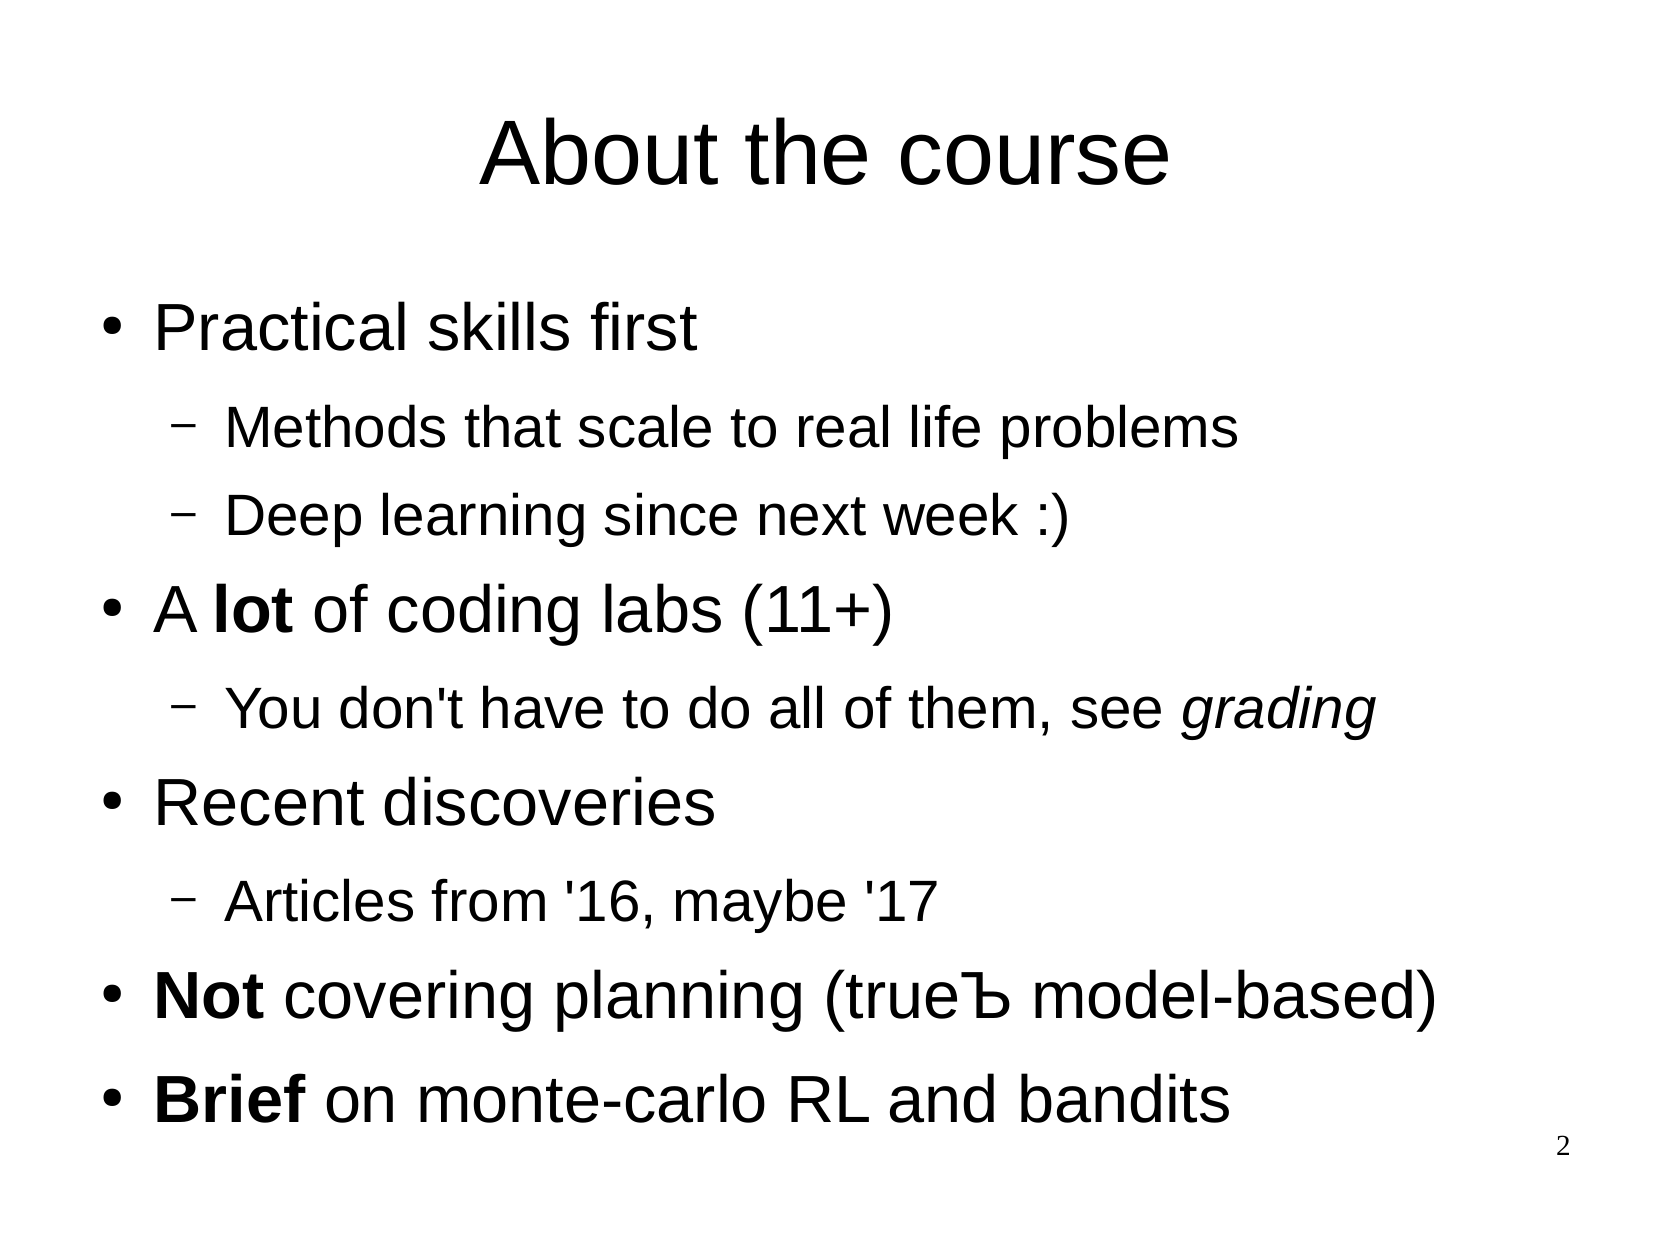

# About the course
Practical skills first
Methods that scale to real life problems
Deep learning since next week :)
A lot of coding labs (11+)
You don't have to do all of them, see grading
Recent discoveries
Articles from '16, maybe '17
Not covering planning (trueЪ model-based)
Brief on monte-carlo RL and bandits
2